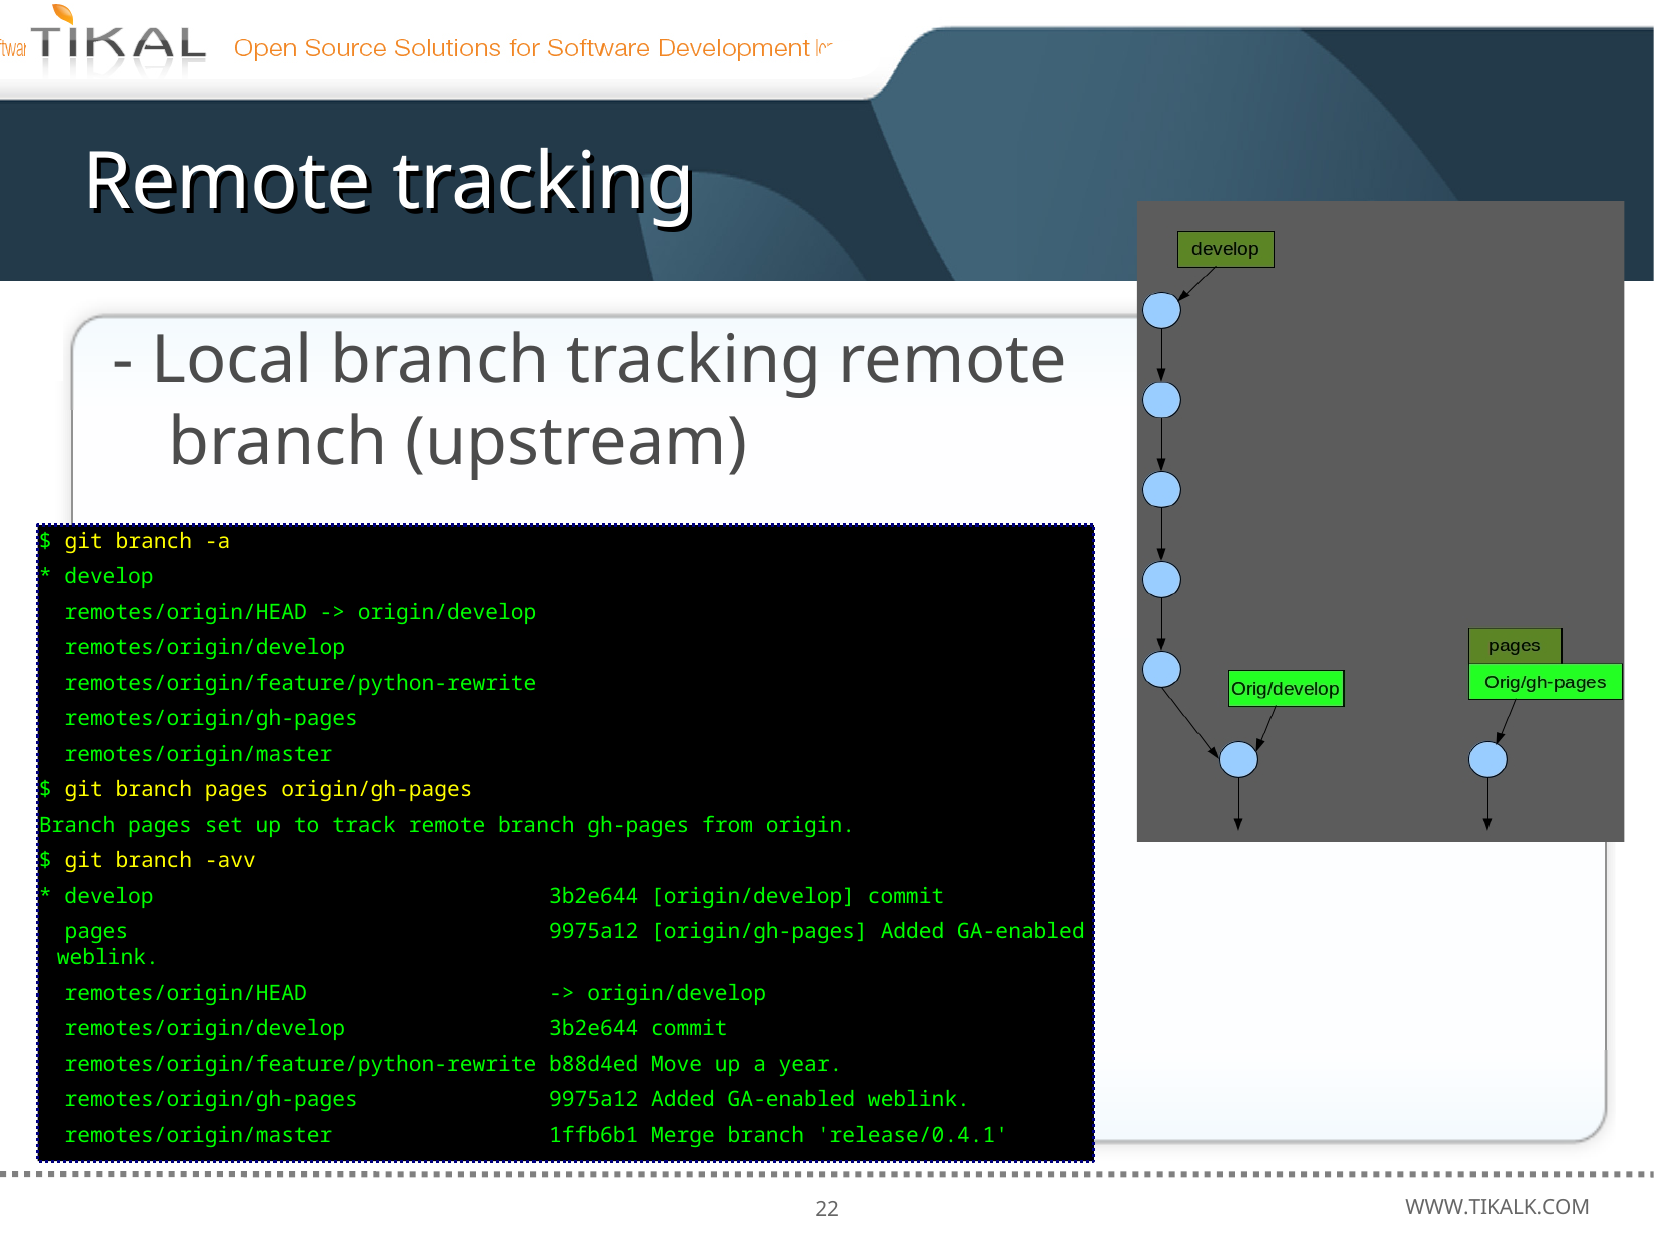

# Remote tracking
- Local branch tracking remote branch (upstream)
$ git branch -a
* develop
 remotes/origin/HEAD -> origin/develop
 remotes/origin/develop
 remotes/origin/feature/python-rewrite
 remotes/origin/gh-pages
 remotes/origin/master
$ git branch pages origin/gh-pages
Branch pages set up to track remote branch gh-pages from origin.
$ git branch -avv
* develop 3b2e644 [origin/develop] commit
 pages 9975a12 [origin/gh-pages] Added GA-enabled weblink.
 remotes/origin/HEAD -> origin/develop
 remotes/origin/develop 3b2e644 commit
 remotes/origin/feature/python-rewrite b88d4ed Move up a year.
 remotes/origin/gh-pages 9975a12 Added GA-enabled weblink.
 remotes/origin/master 1ffb6b1 Merge branch 'release/0.4.1'